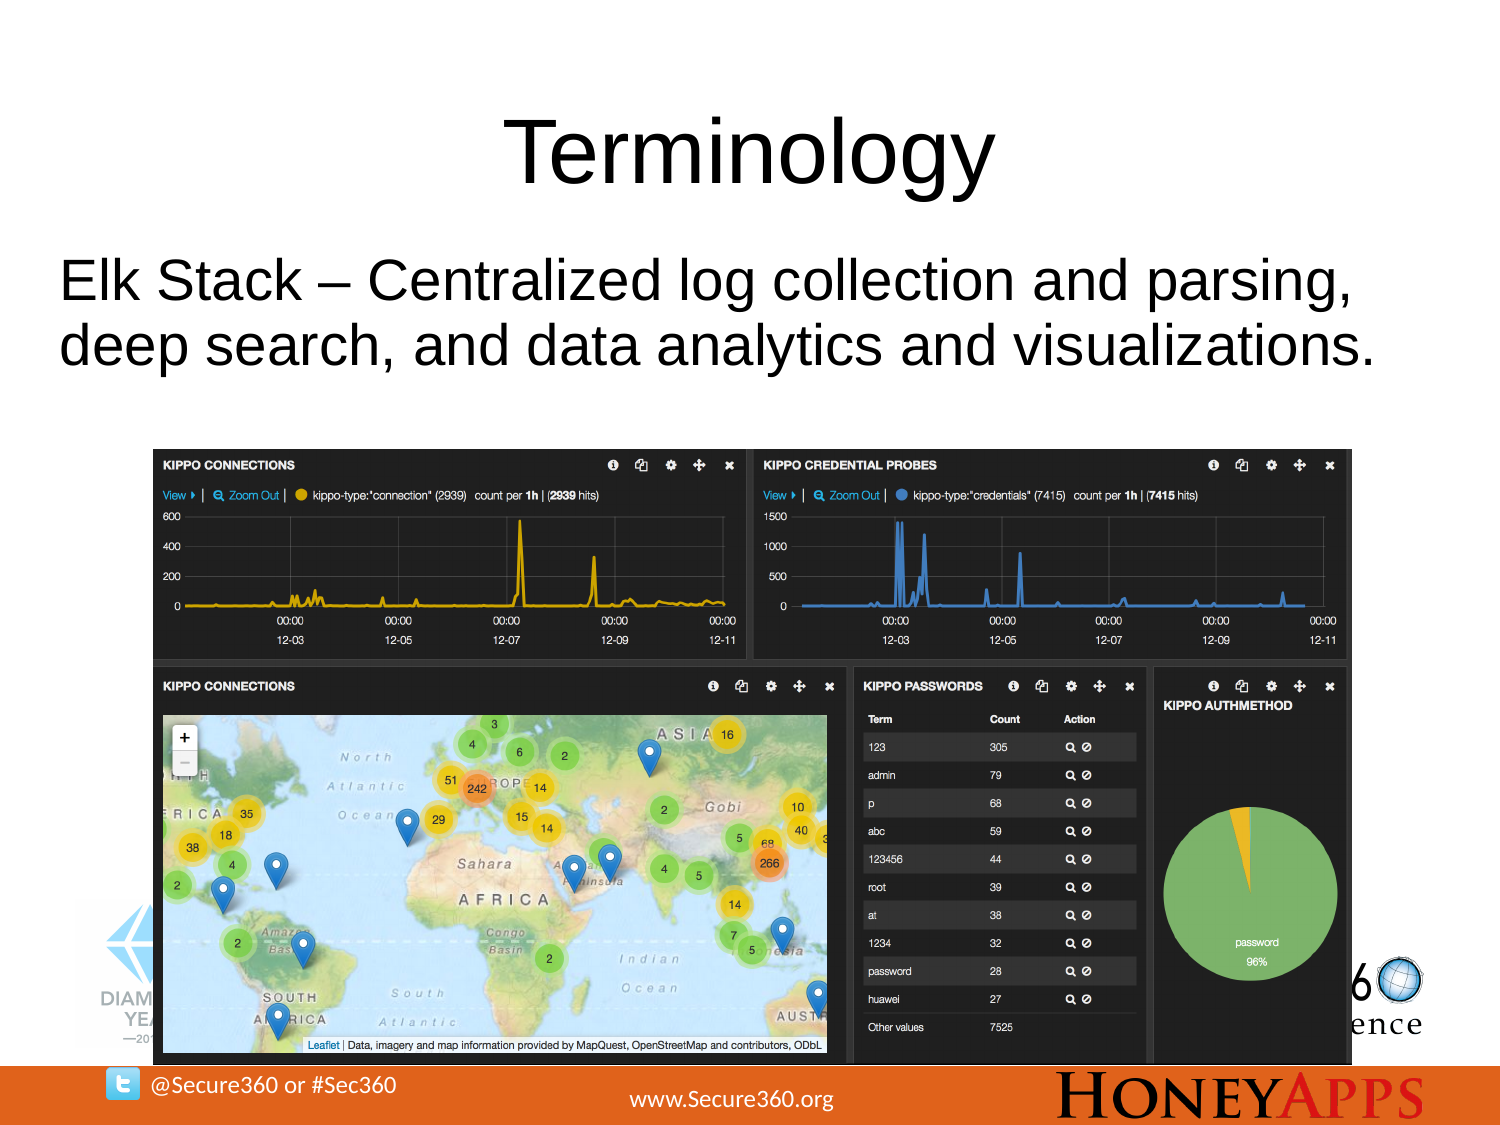

# Terminology
Elk Stack – Centralized log collection and parsing, deep search, and data analytics and visualizations.